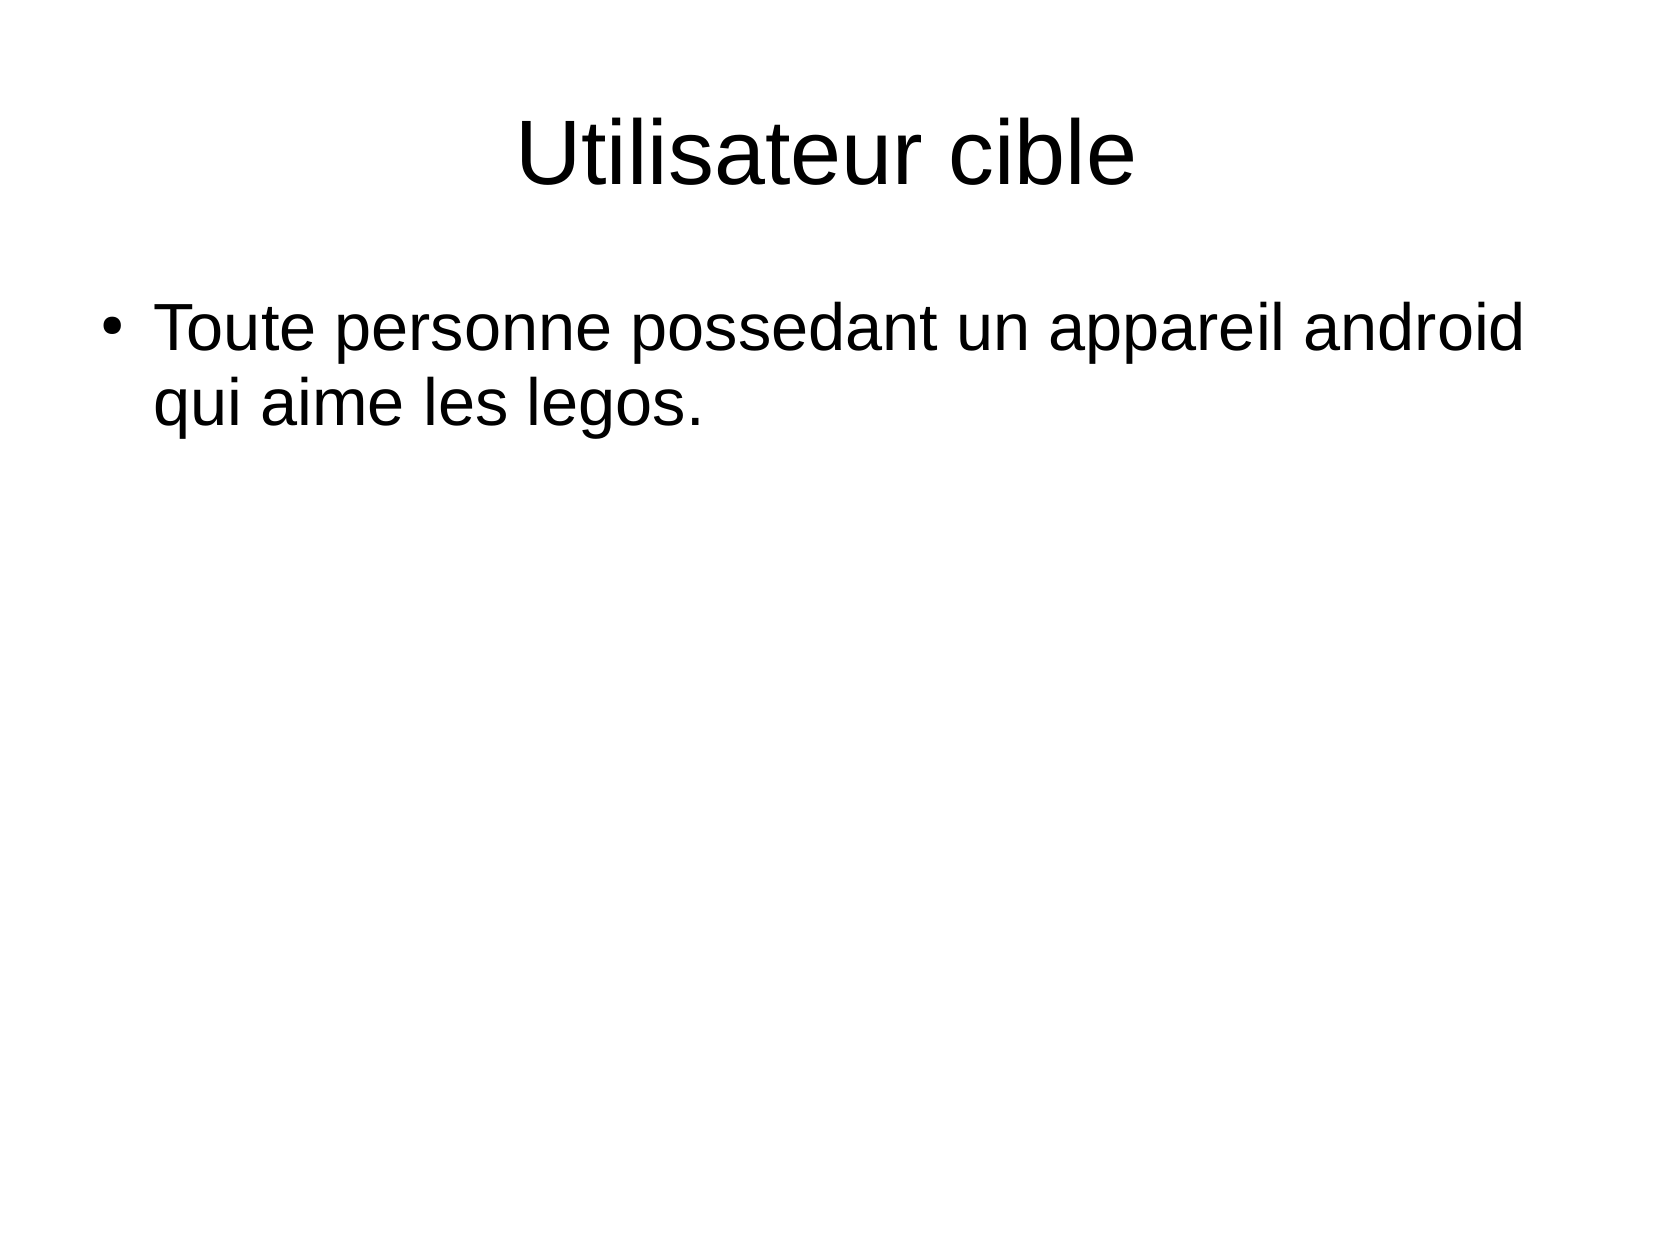

# Utilisateur cible
Toute personne possedant un appareil android qui aime les legos.